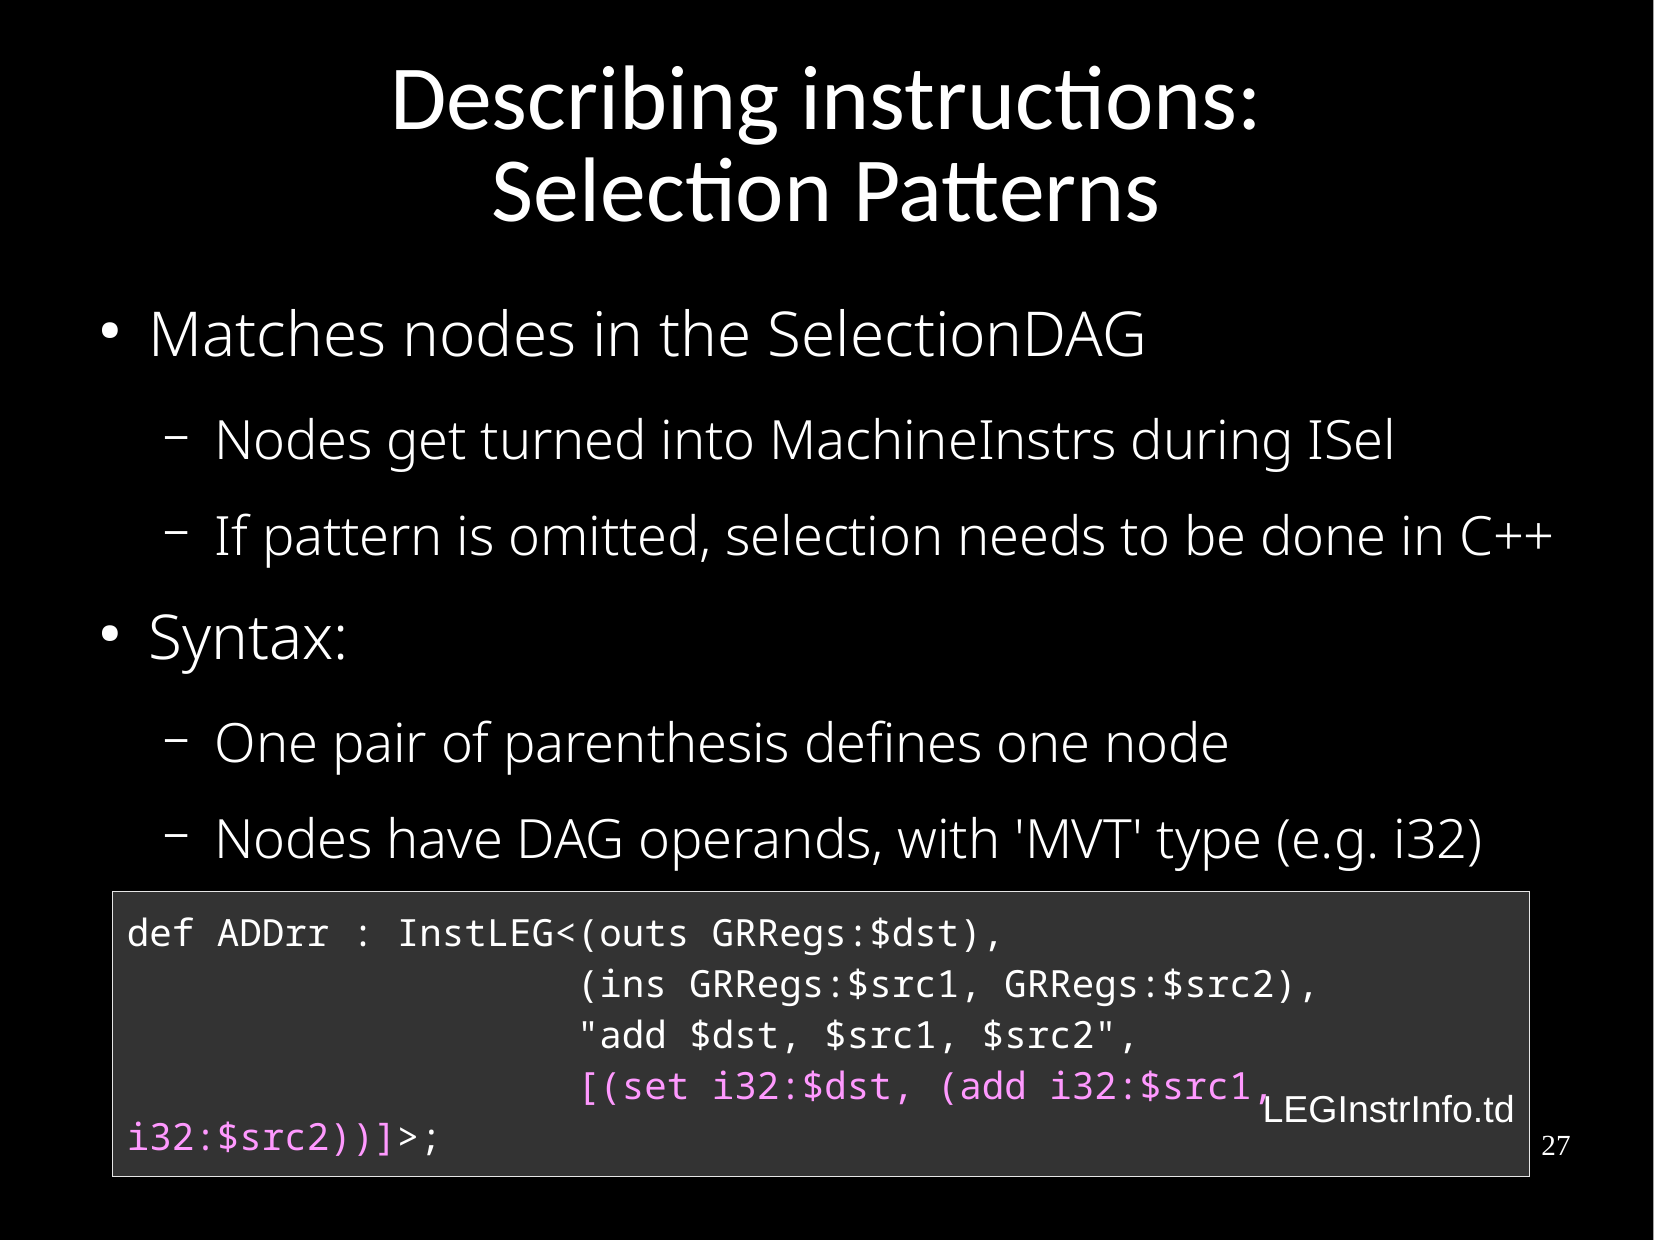

# Describing instructions: Selection Patterns
Matches nodes in the SelectionDAG
Nodes get turned into MachineInstrs during ISel
If pattern is omitted, selection needs to be done in C++
Syntax:
One pair of parenthesis defines one node
Nodes have DAG operands, with 'MVT' type (e.g. i32)
Map DAG operands to MI operands
def ADDrr : InstLEG<(outs GRRegs:$dst),
 (ins GRRegs:$src1, GRRegs:$src2),
 "add $dst, $src1, $src2",
 [(set i32:$dst, (add i32:$src1, i32:$src2))]>;
LEGInstrInfo.td
27